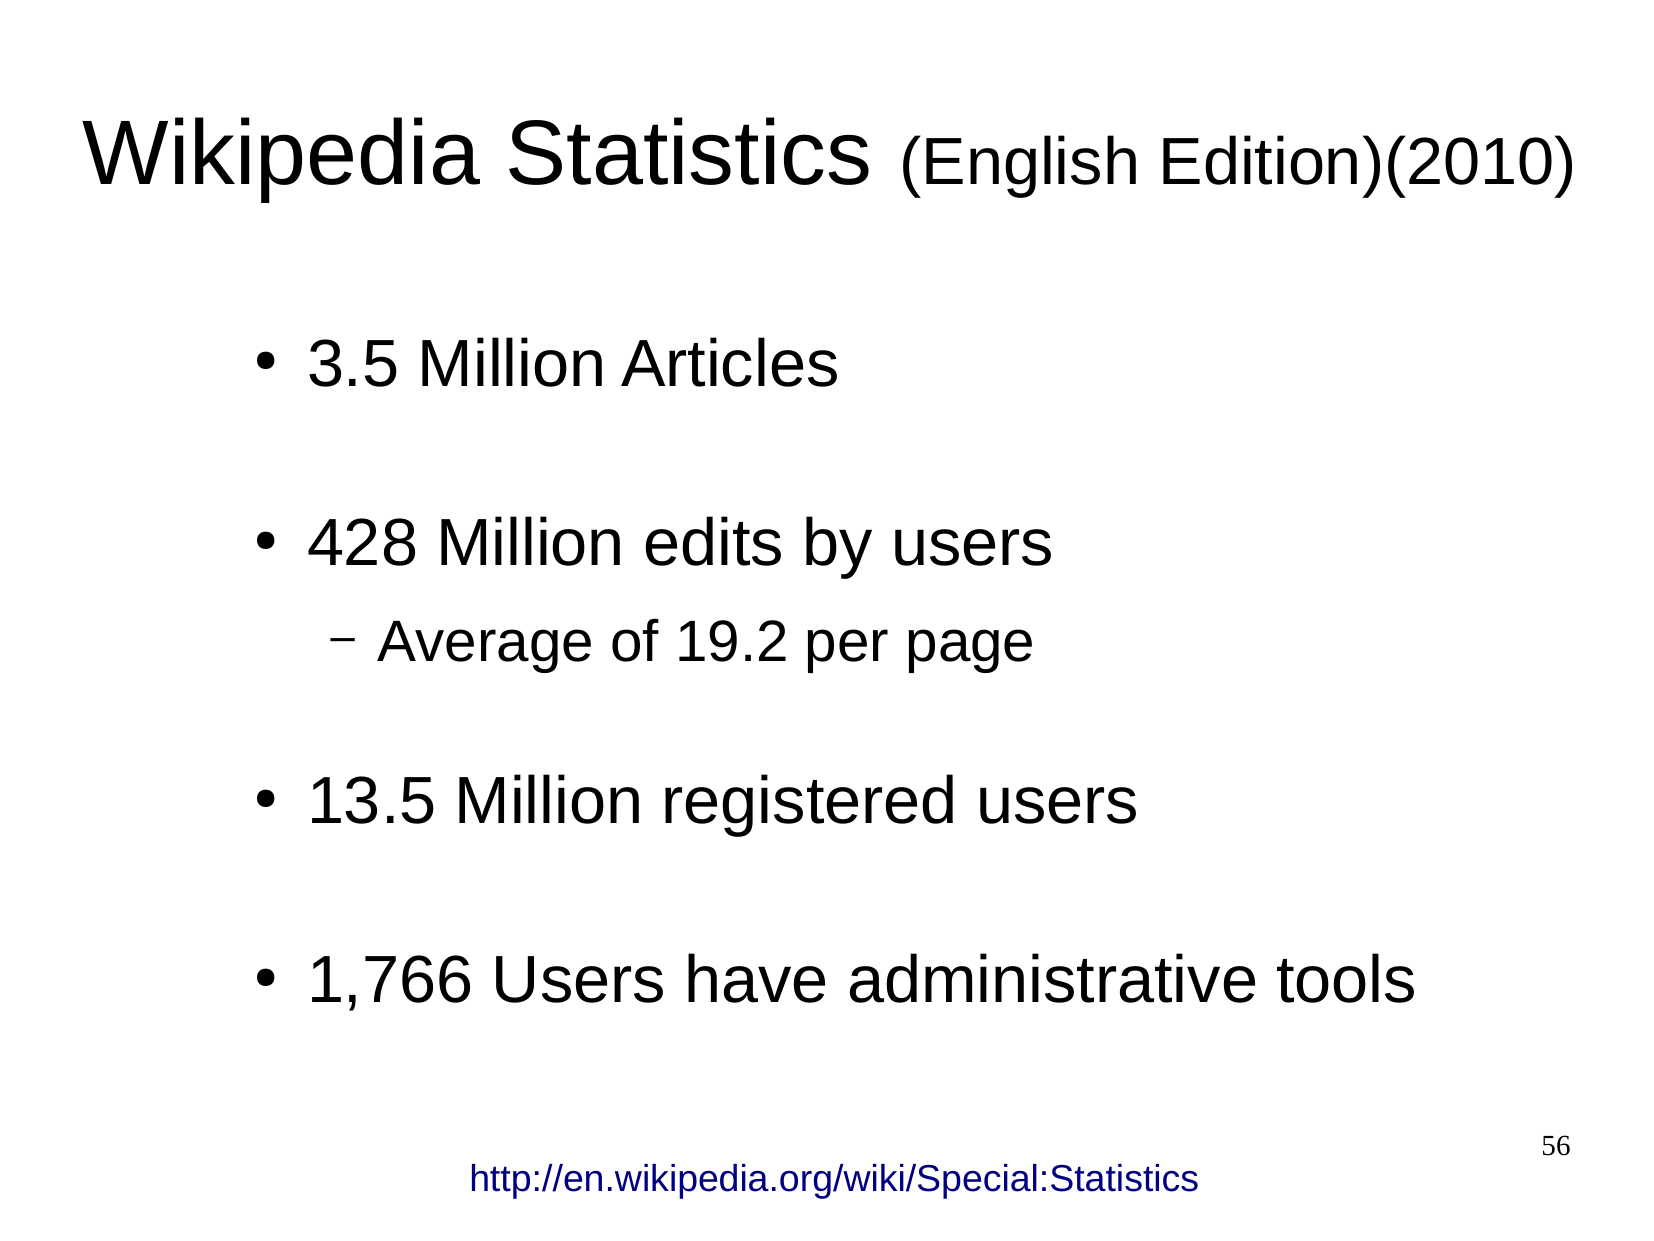

# Wikipedia Statistics (English Edition)(2010)
3.5 Million Articles
428 Million edits by users
Average of 19.2 per page
13.5 Million registered users
1,766 Users have administrative tools
56
http://en.wikipedia.org/wiki/Special:Statistics